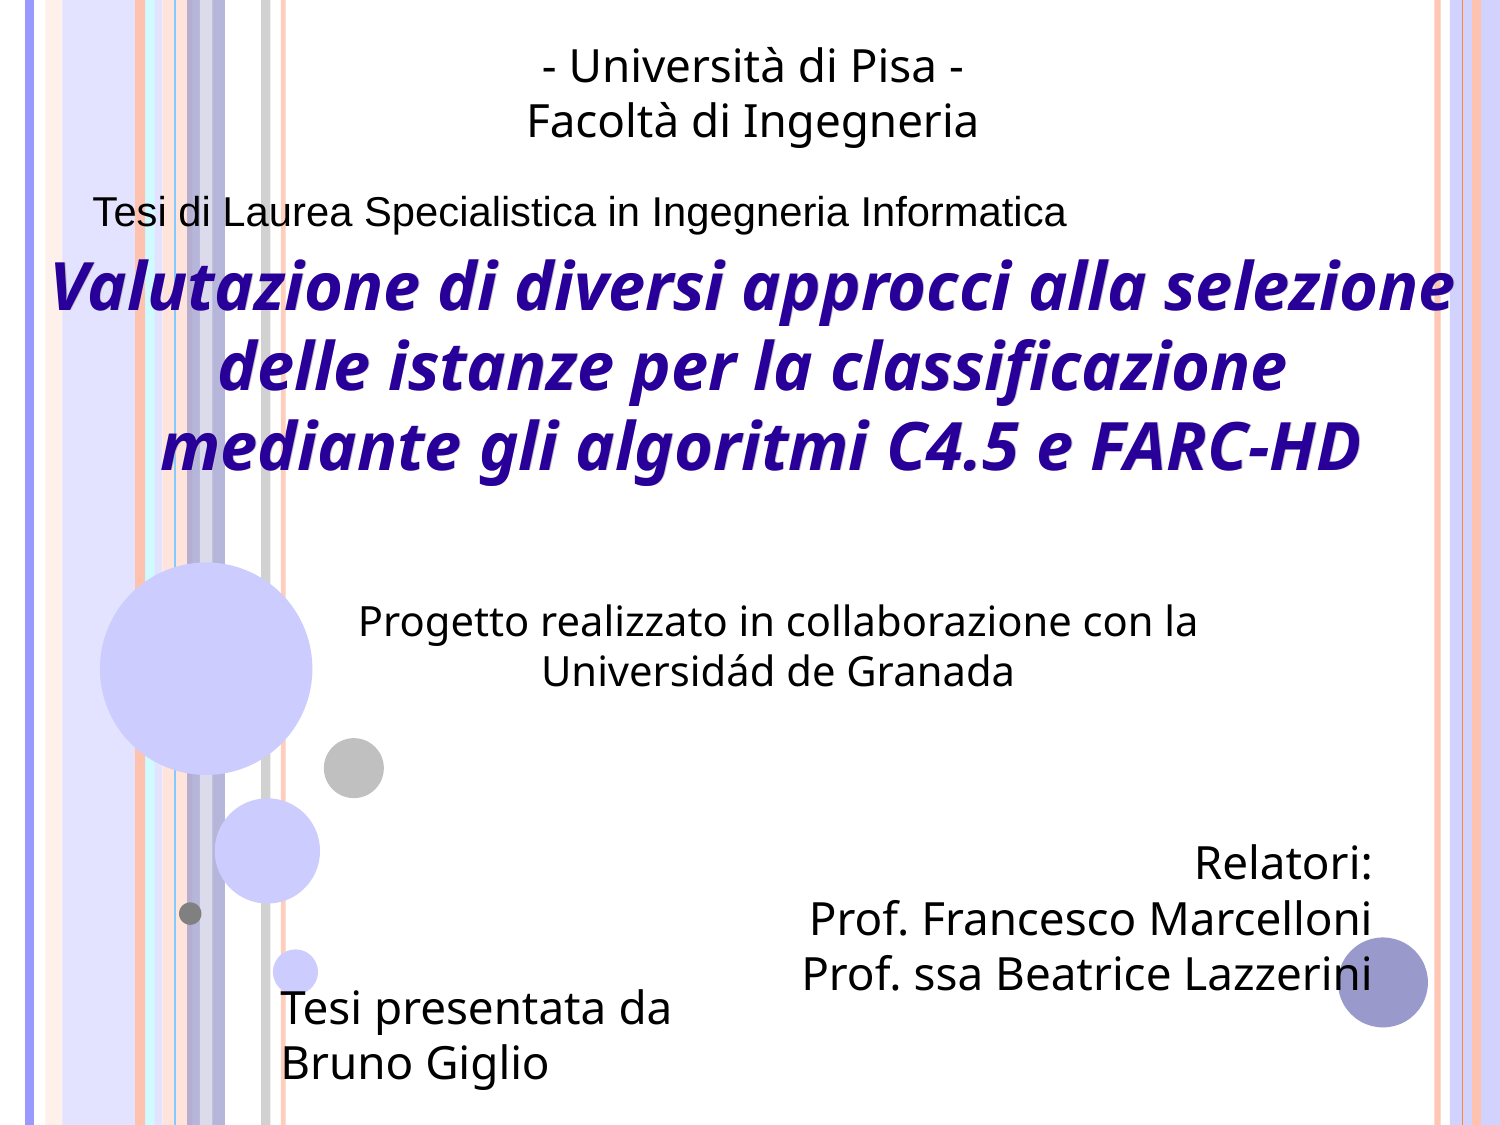

- Università di Pisa -
Facoltà di Ingegneria
Tesi di Laurea Specialistica in Ingegneria Informatica
Valutazione di diversi approcci alla selezione delle istanze per la classificazione
 mediante gli algoritmi C4.5 e FARC-HD
Progetto realizzato in collaborazione con la Universidád de Granada
Relatori:
Prof. Francesco Marcelloni
Prof. ssa Beatrice Lazzerini
Tesi presentata da
Bruno Giglio